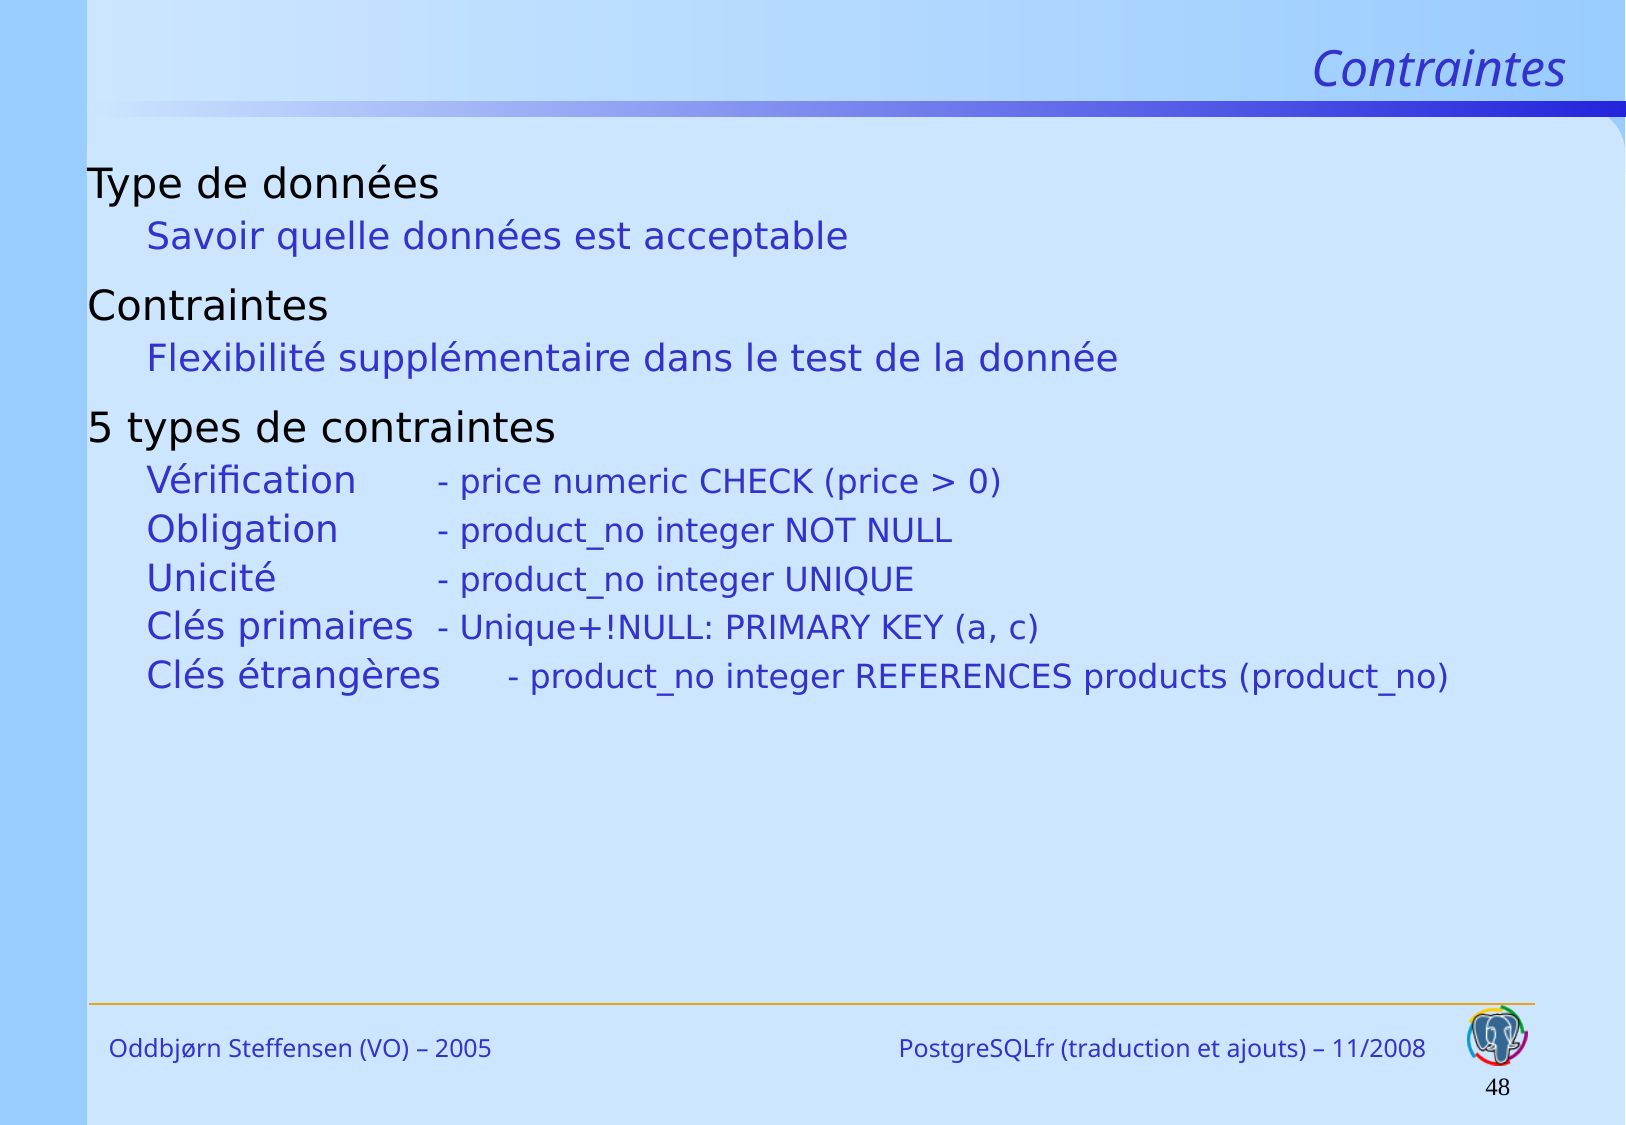

# Contraintes
Type de données
Savoir quelle données est acceptable
Contraintes
Flexibilité supplémentaire dans le test de la donnée
5 types de contraintes
Vérification		- price numeric CHECK (price > 0)
Obligation		- product_no integer NOT NULL
Unicité			- product_no integer UNIQUE
Clés primaires	- Unique+!NULL: PRIMARY KEY (a, c)
Clés étrangères	- product_no integer REFERENCES products (product_no)